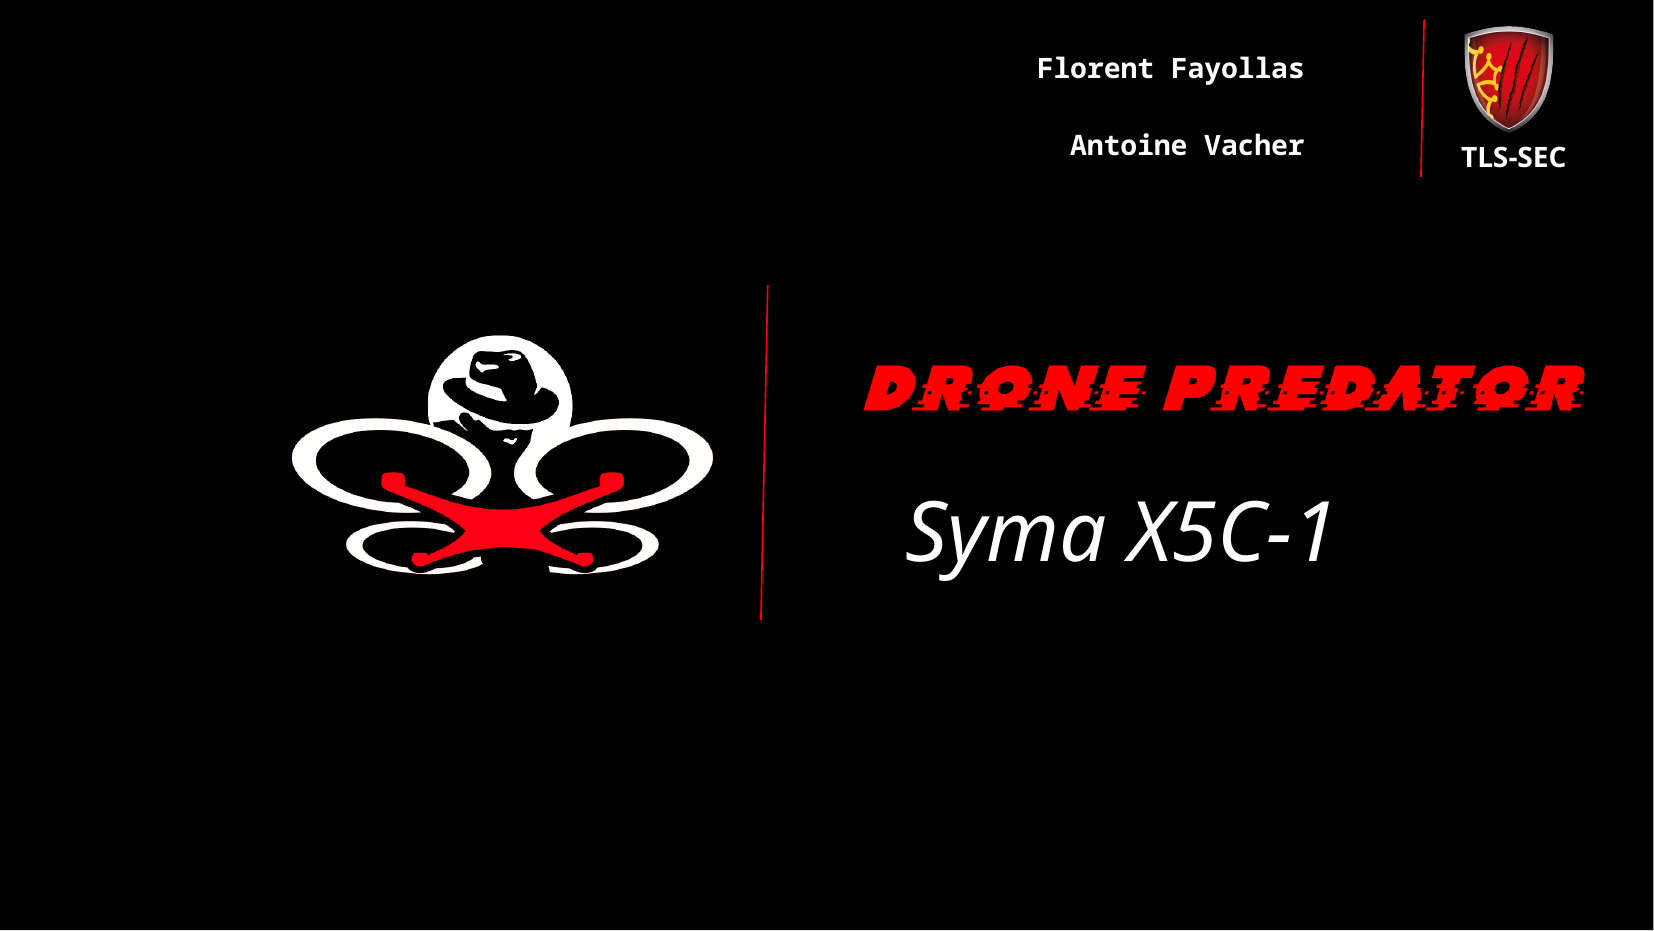

Florent Fayollas
Antoine Vacher
TLS-SEC
Syma X5C-1